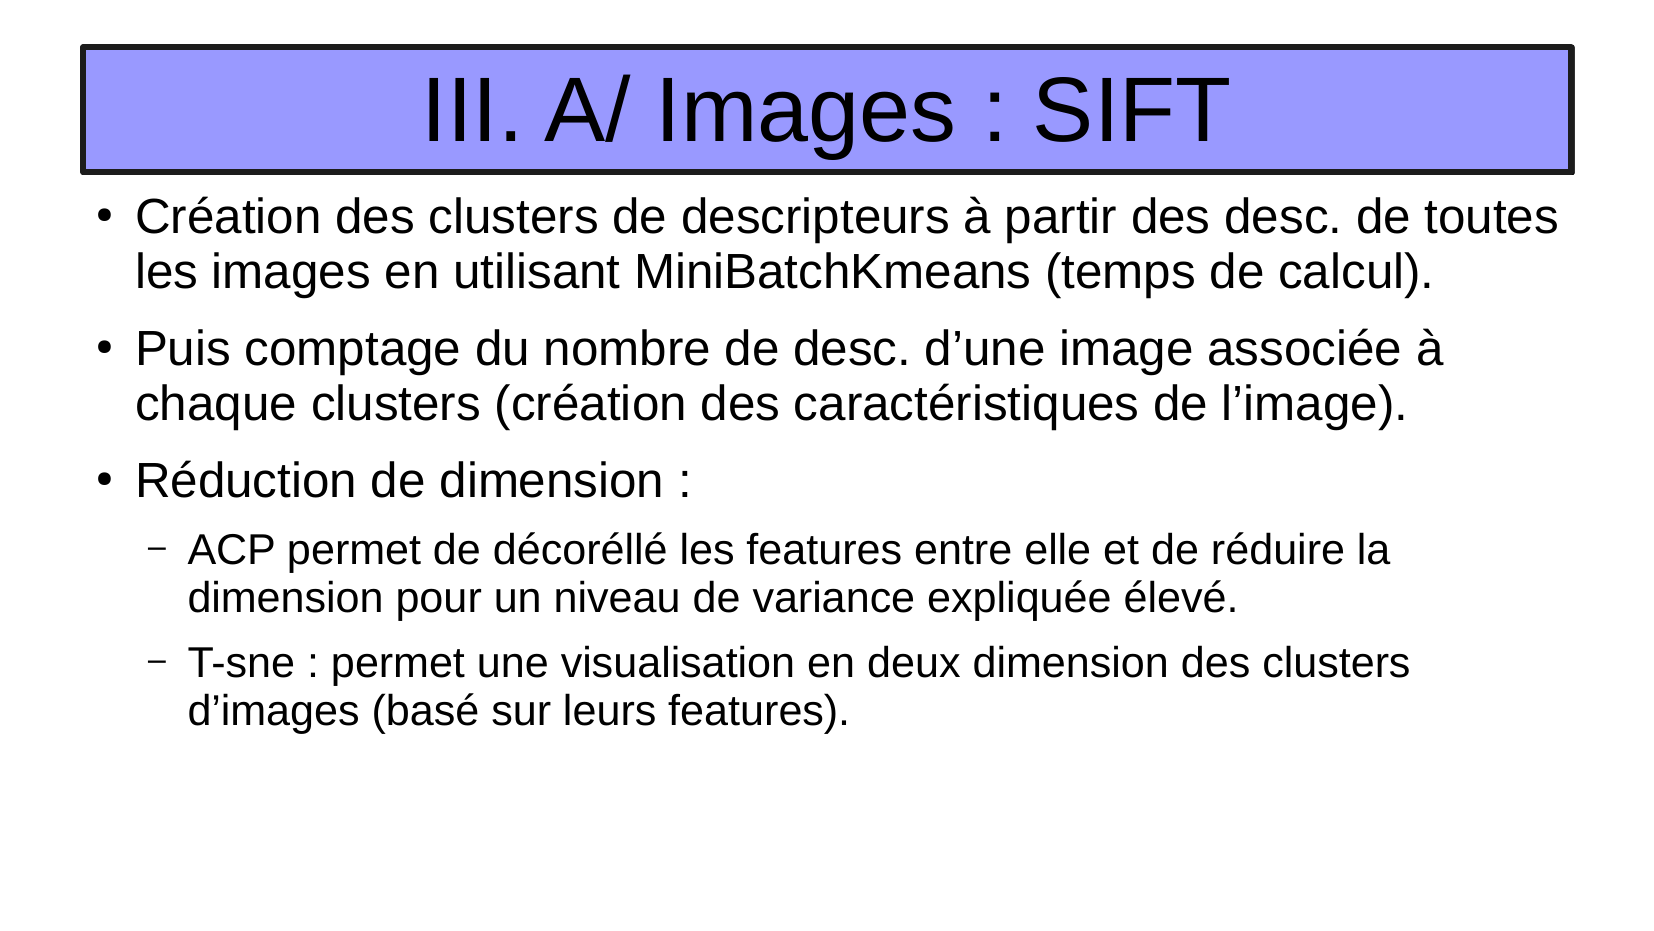

III. A/ Images : SIFT
# Création des clusters de descripteurs à partir des desc. de toutes les images en utilisant MiniBatchKmeans (temps de calcul).
Puis comptage du nombre de desc. d’une image associée à chaque clusters (création des caractéristiques de l’image).
Réduction de dimension :
ACP permet de décoréllé les features entre elle et de réduire la dimension pour un niveau de variance expliquée élevé.
T-sne : permet une visualisation en deux dimension des clusters d’images (basé sur leurs features).